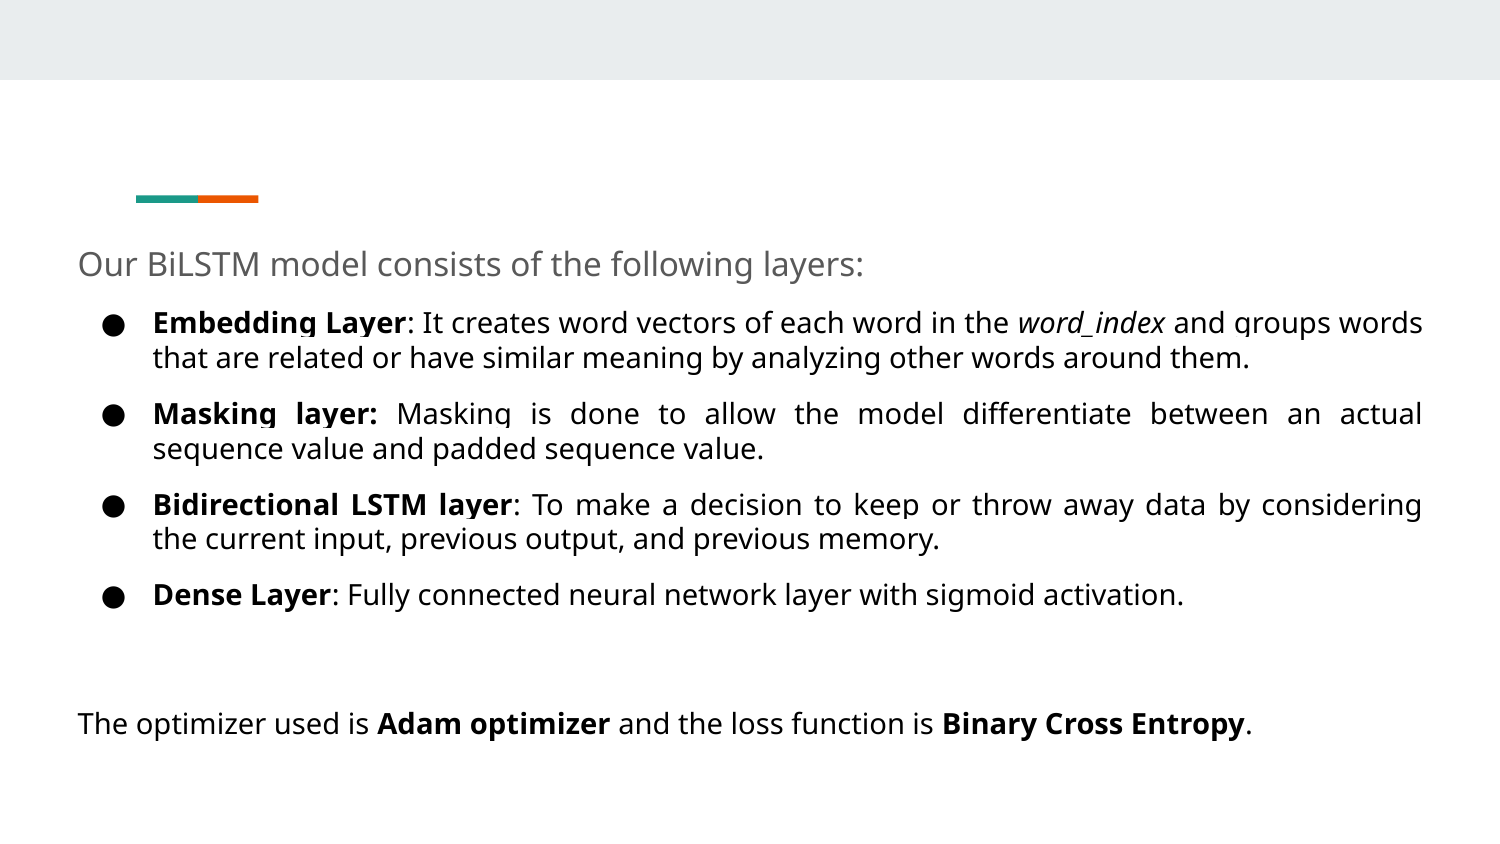

# Our BiLSTM model consists of the following layers:
Embedding Layer: It creates word vectors of each word in the word_index and groups words that are related or have similar meaning by analyzing other words around them.
Masking layer: Masking is done to allow the model differentiate between an actual sequence value and padded sequence value.
Bidirectional LSTM layer: To make a decision to keep or throw away data by considering the current input, previous output, and previous memory.
Dense Layer: Fully connected neural network layer with sigmoid activation.
The optimizer used is Adam optimizer and the loss function is Binary Cross Entropy.